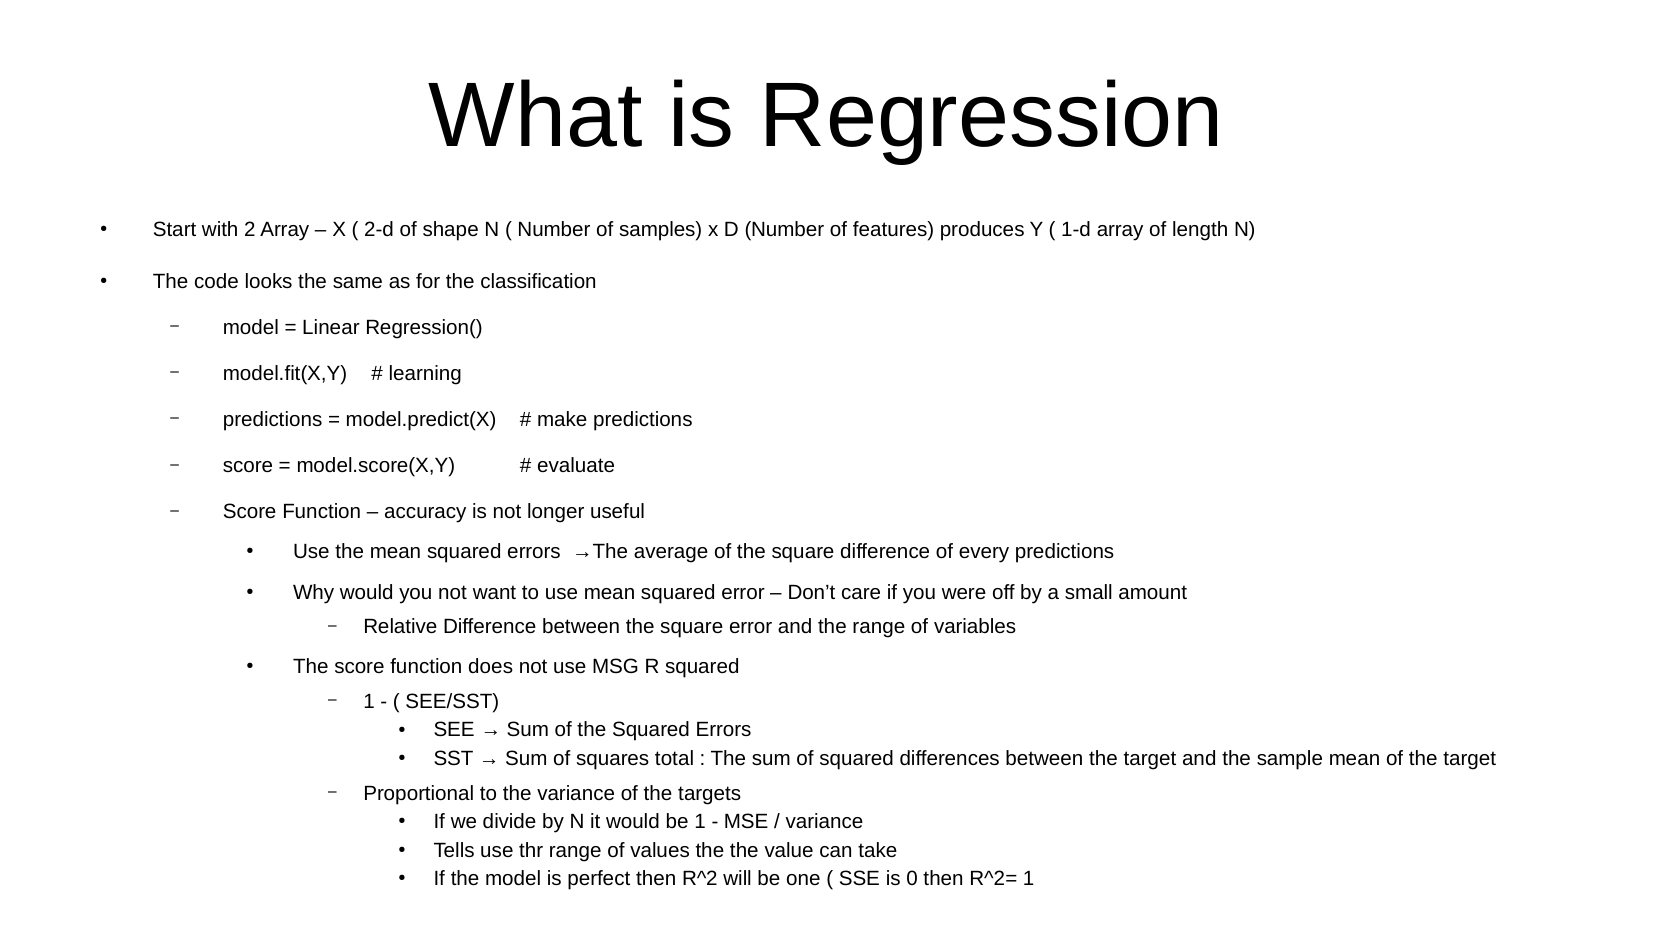

# What is Regression
Start with 2 Array – X ( 2-d of shape N ( Number of samples) x D (Number of features) produces Y ( 1-d array of length N)
The code looks the same as for the classification
model = Linear Regression()
model.fit(X,Y)				# learning
predictions = model.predict(X)		# make predictions
score = model.score(X,Y)		# evaluate
Score Function – accuracy is not longer useful
Use the mean squared errors →The average of the square difference of every predictions
Why would you not want to use mean squared error – Don’t care if you were off by a small amount
Relative Difference between the square error and the range of variables
The score function does not use MSG R squared
1 - ( SEE/SST)
SEE → Sum of the Squared Errors
SST → Sum of squares total : The sum of squared differences between the target and the sample mean of the target
Proportional to the variance of the targets
If we divide by N it would be 1 - MSE / variance
Tells use thr range of values the the value can take
If the model is perfect then R^2 will be one ( SSE is 0 then R^2= 1